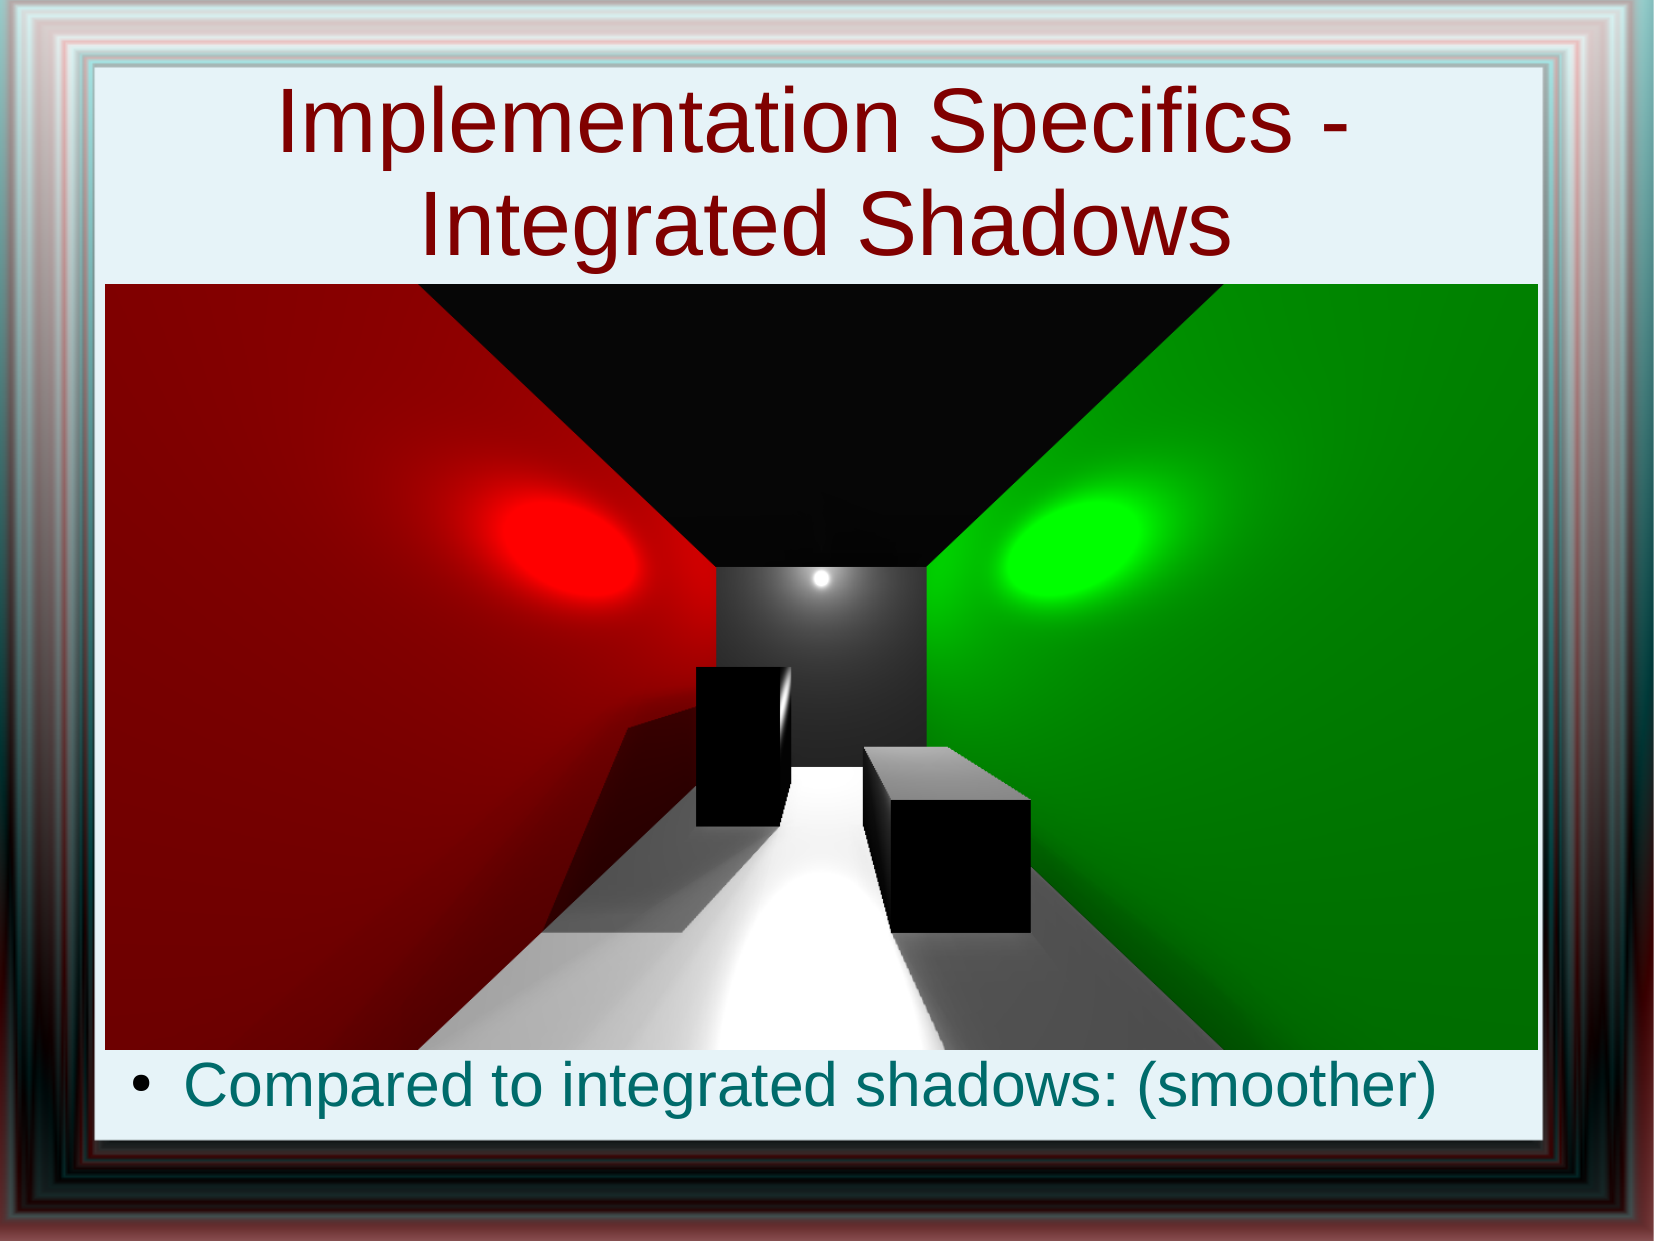

# Implementation Specifics - Integrated Shadows
Compared to integrated shadows: (smoother)